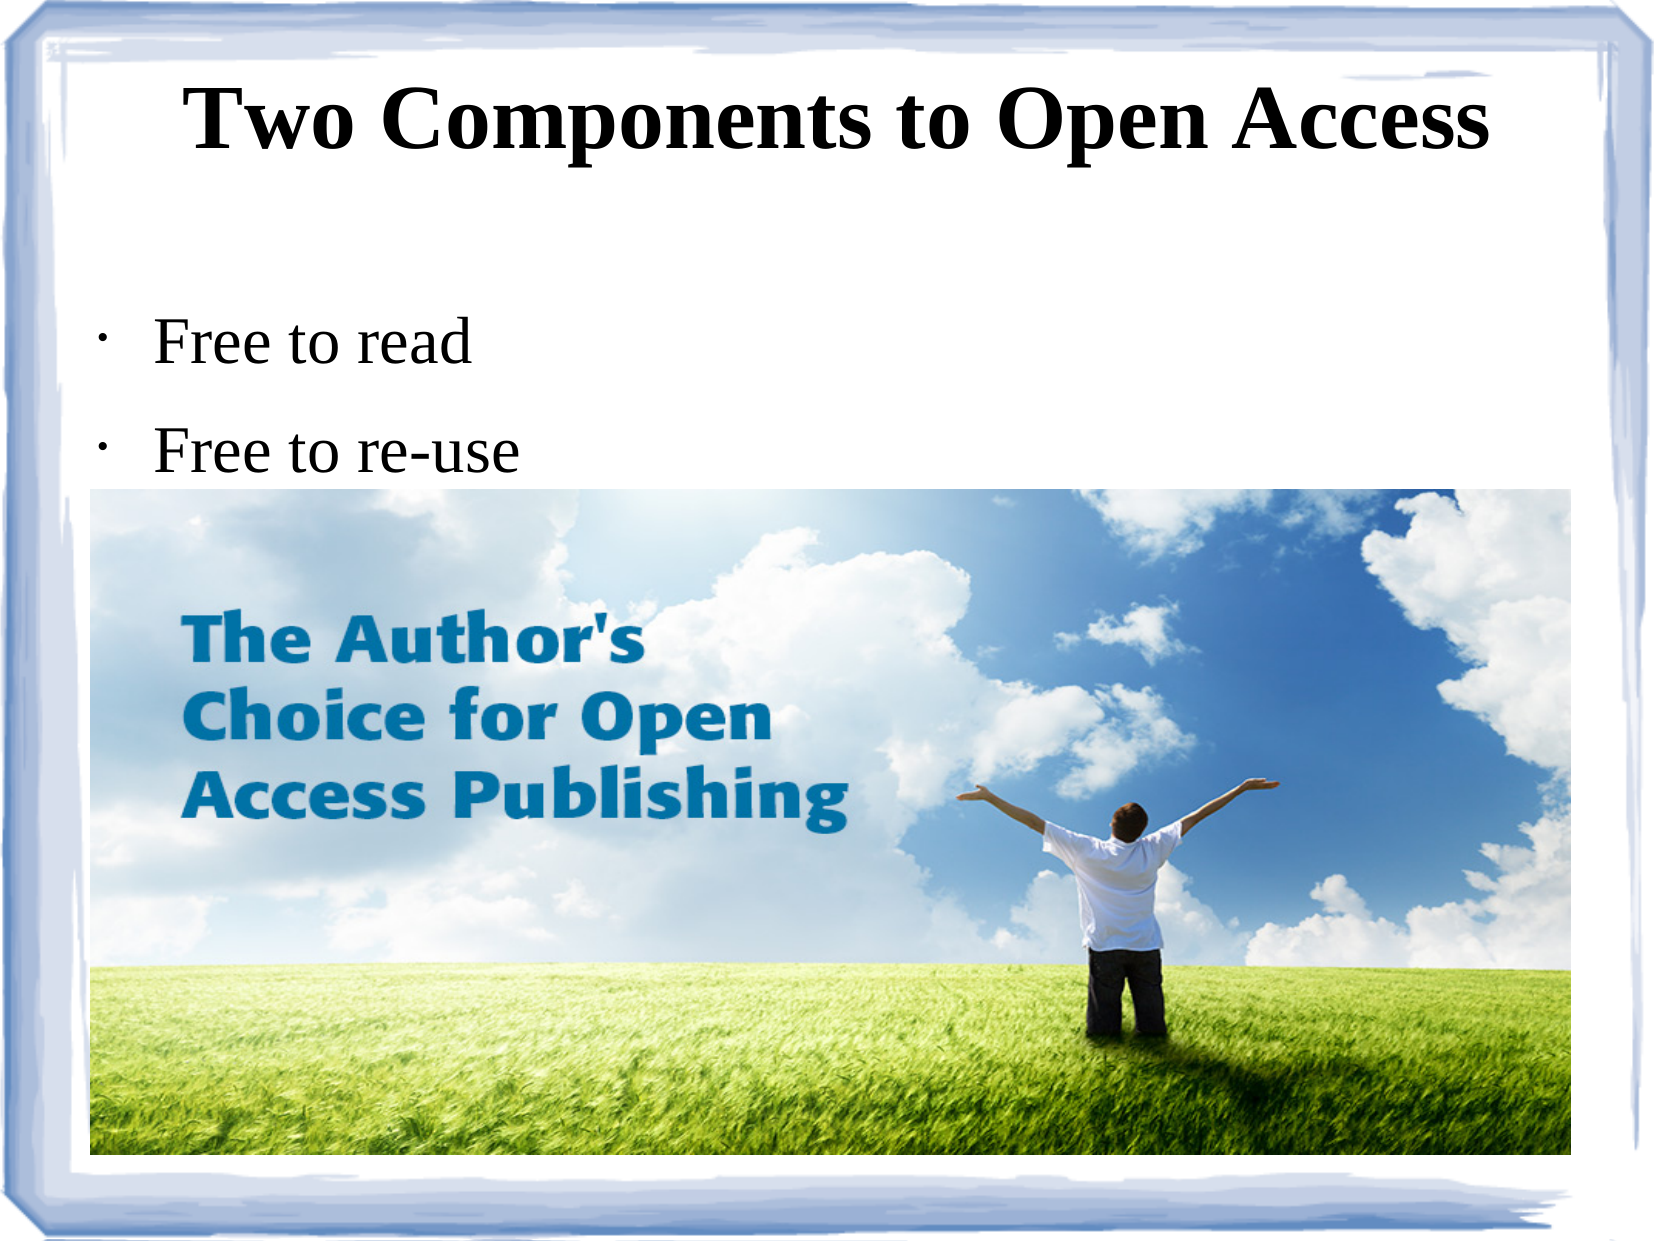

# Two Components to Open Access
Free to read
Free to re-use